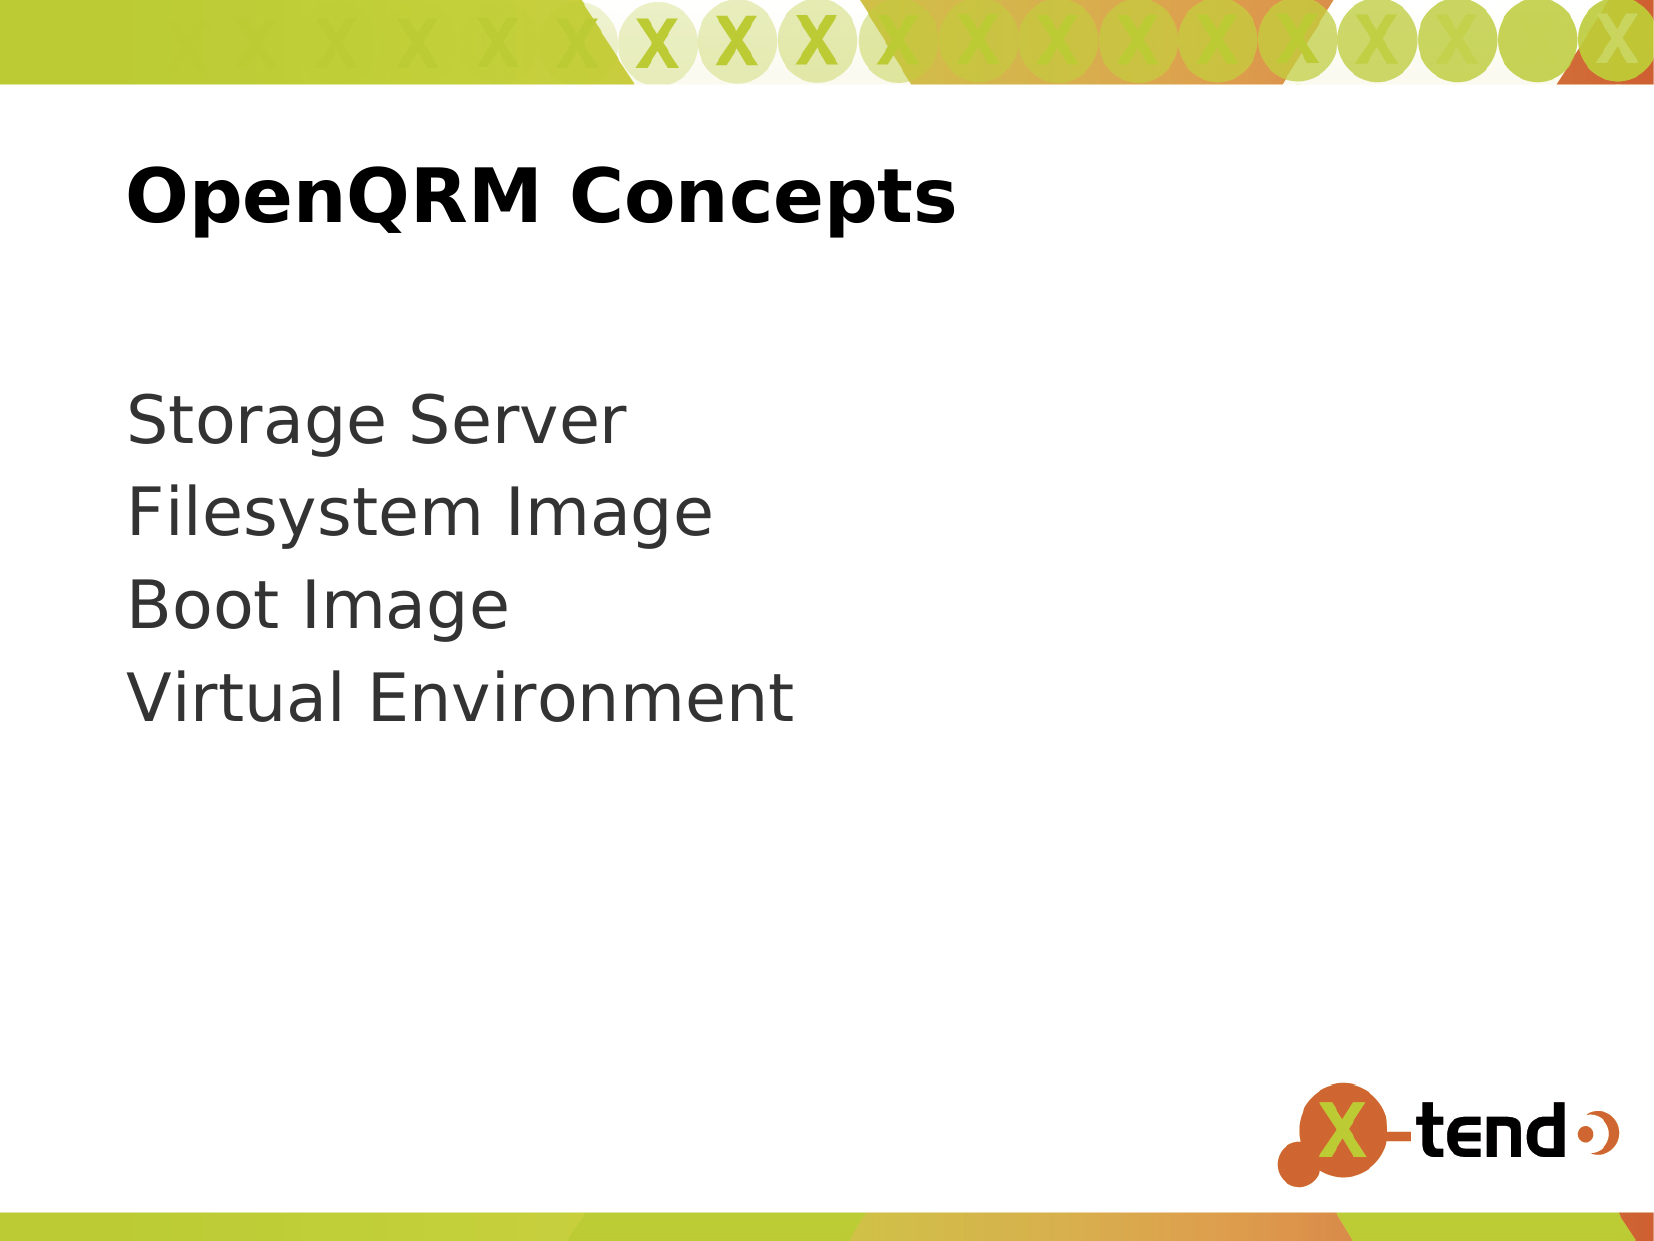

# OpenQRM Concepts
Storage Server
Filesystem Image
Boot Image
Virtual Environment